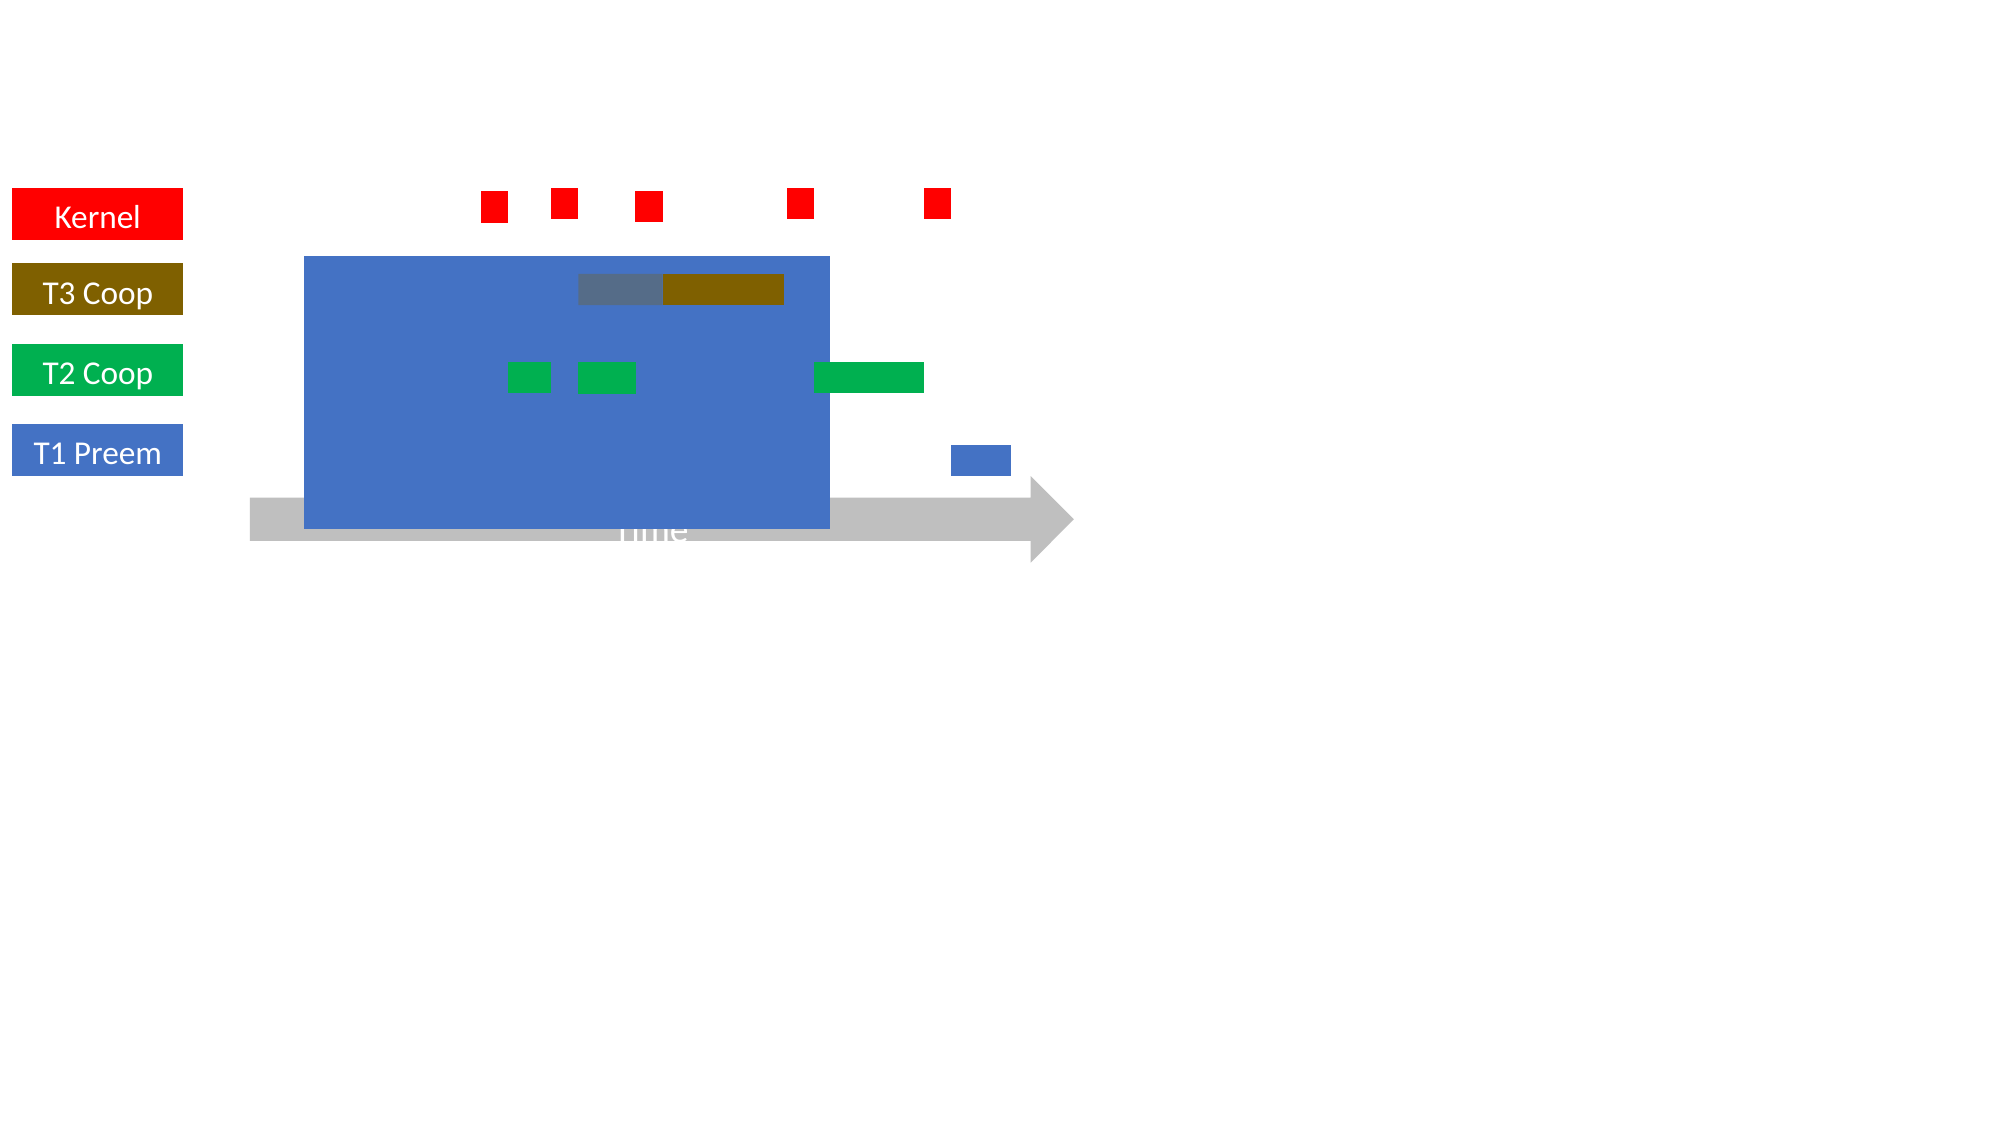

T3 unready
T2 resumes
T2 unready
T1 resumes
T2 yields
T3 starts
T2 ready
T1 preempted
T3 ready
Kernel
| | | |
| --- | --- | --- |
| | | |
| | | |
| | | |
T3 Coop
T2 Coop
T1 Preem
Time